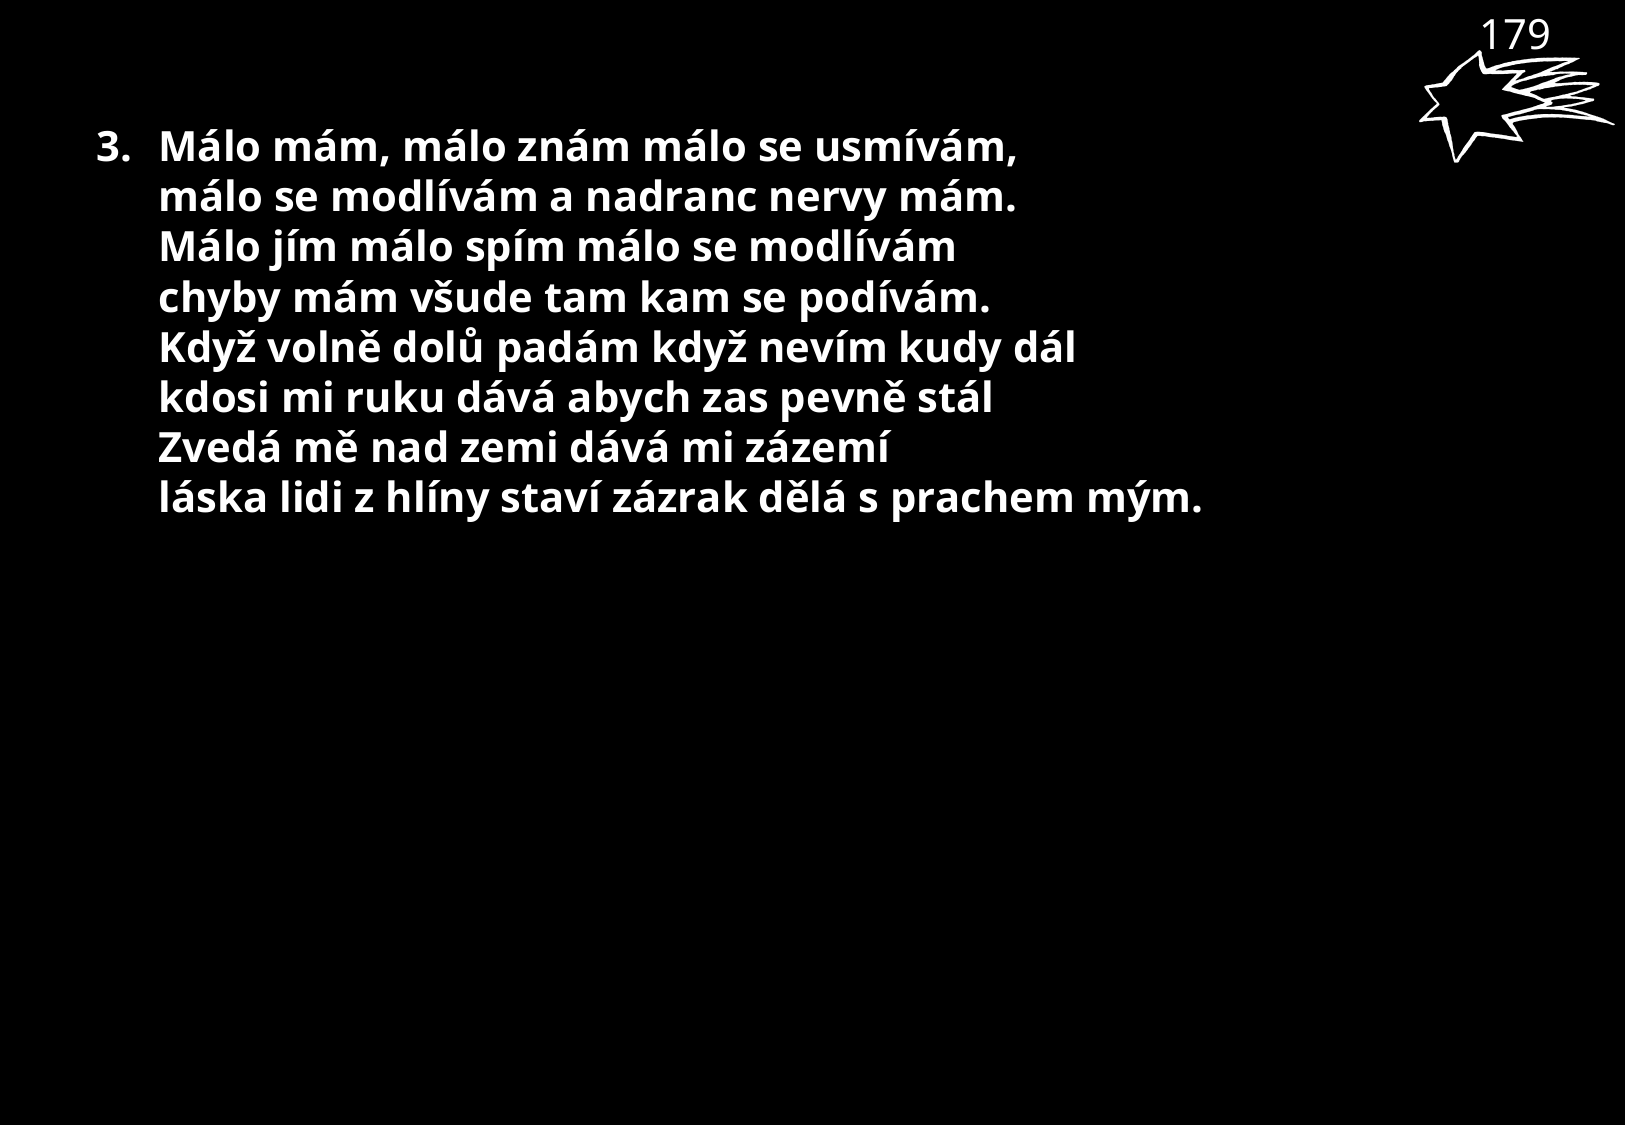

179
# 3. 	Málo mám, málo znám málo se usmívám, málo se modlívám a nadranc nervy mám. Málo jím málo spím málo se modlívám chyby mám všude tam kam se podívám. Když volně dolů padám když nevím kudy dál kdosi mi ruku dává abych zas pevně stál Zvedá mě nad zemi dává mi zázemí láska lidi z hlíny staví zázrak dělá s prachem mým.